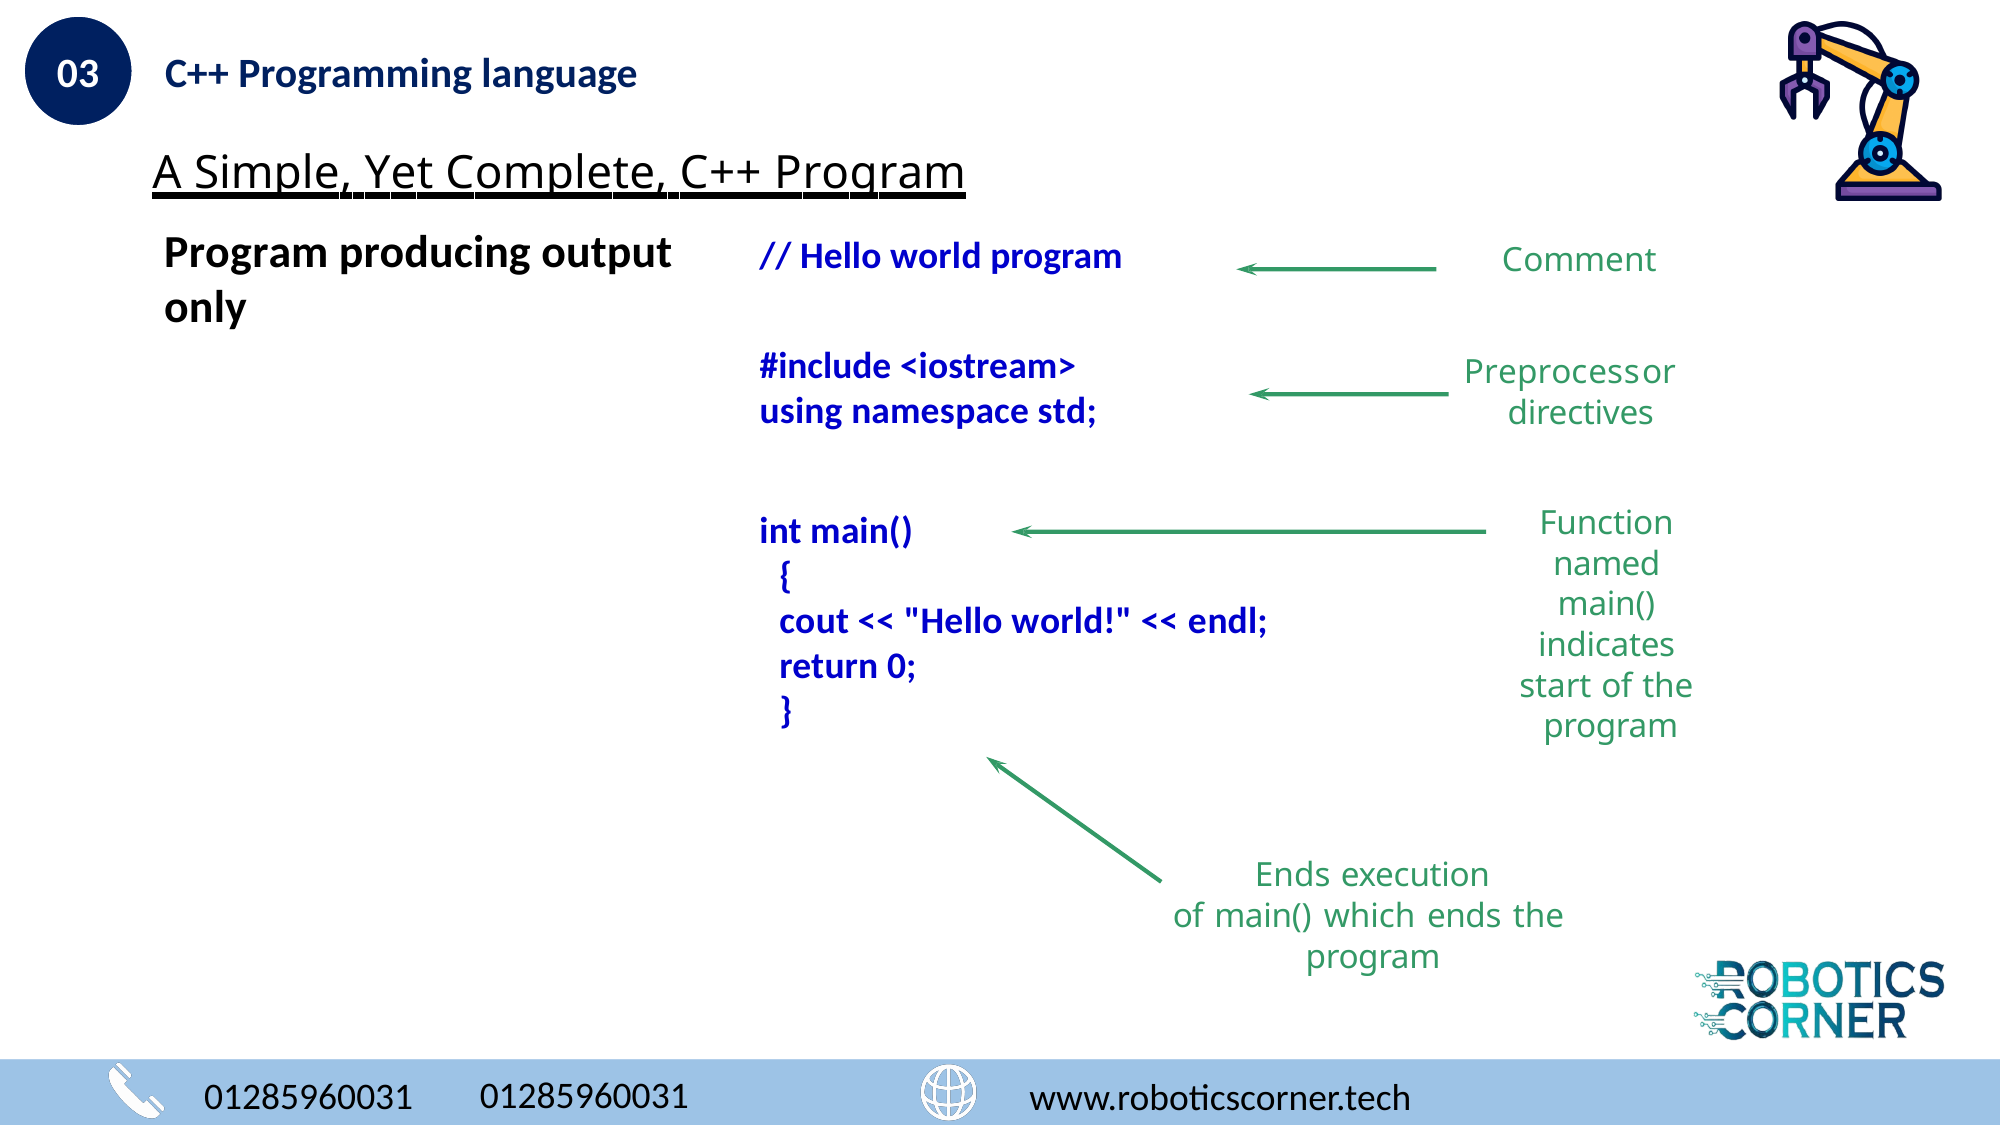

03
C++ Programming language
# A Simple, Yet Complete, C++ Program
Program producing output only
// Hello world program
Comment
#include <iostream> using namespace std;
Preprocessor directives
Function named main() indicates start of the program
int main()
{
cout << "Hello world!" << endl; return 0;
}
Ends execution
of main() which ends the program
01285960031
01285960031
www.roboticscorner.tech